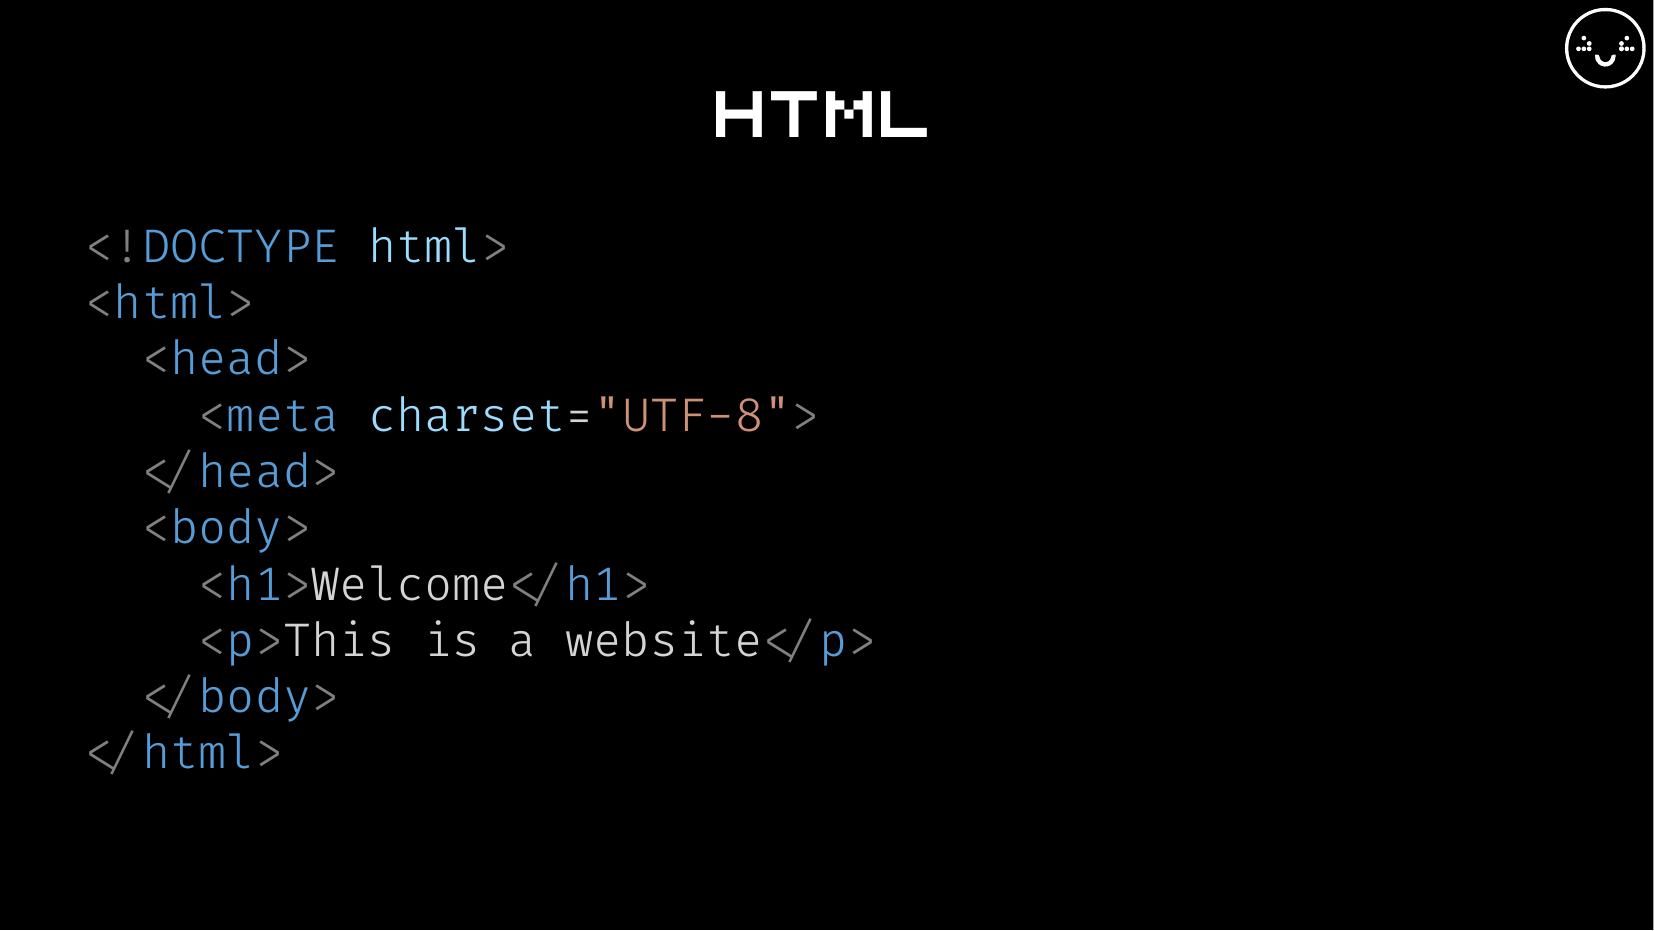

# HTML
<!DOCTYPE html>
<html>
 <head>
 <meta charset="UTF-8">
 </head>
 <body>
 <h1>Welcome</h1>
 <p>This is a website</p>
 </body>
</html>